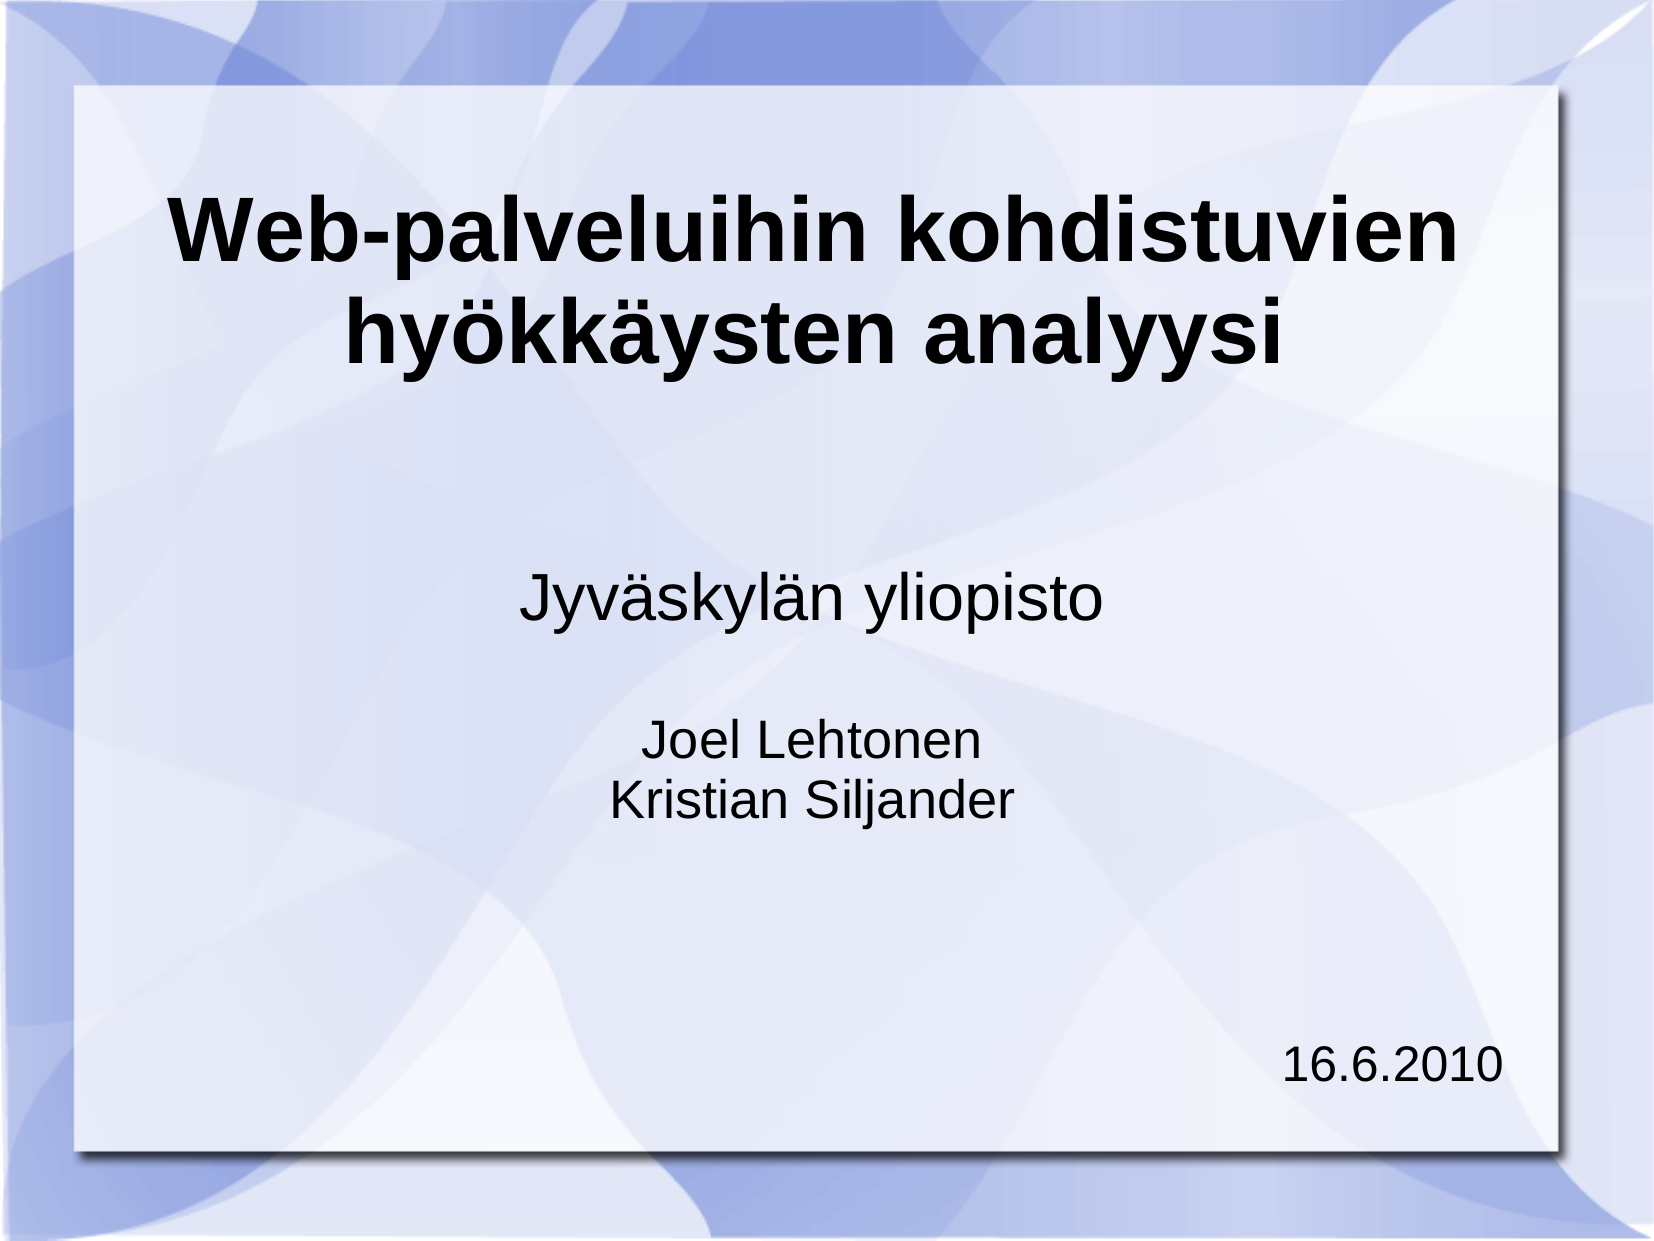

# Web-palveluihin kohdistuvien hyökkäysten analyysi
Jyväskylän yliopisto
Joel Lehtonen
Kristian Siljander
16.6.2010